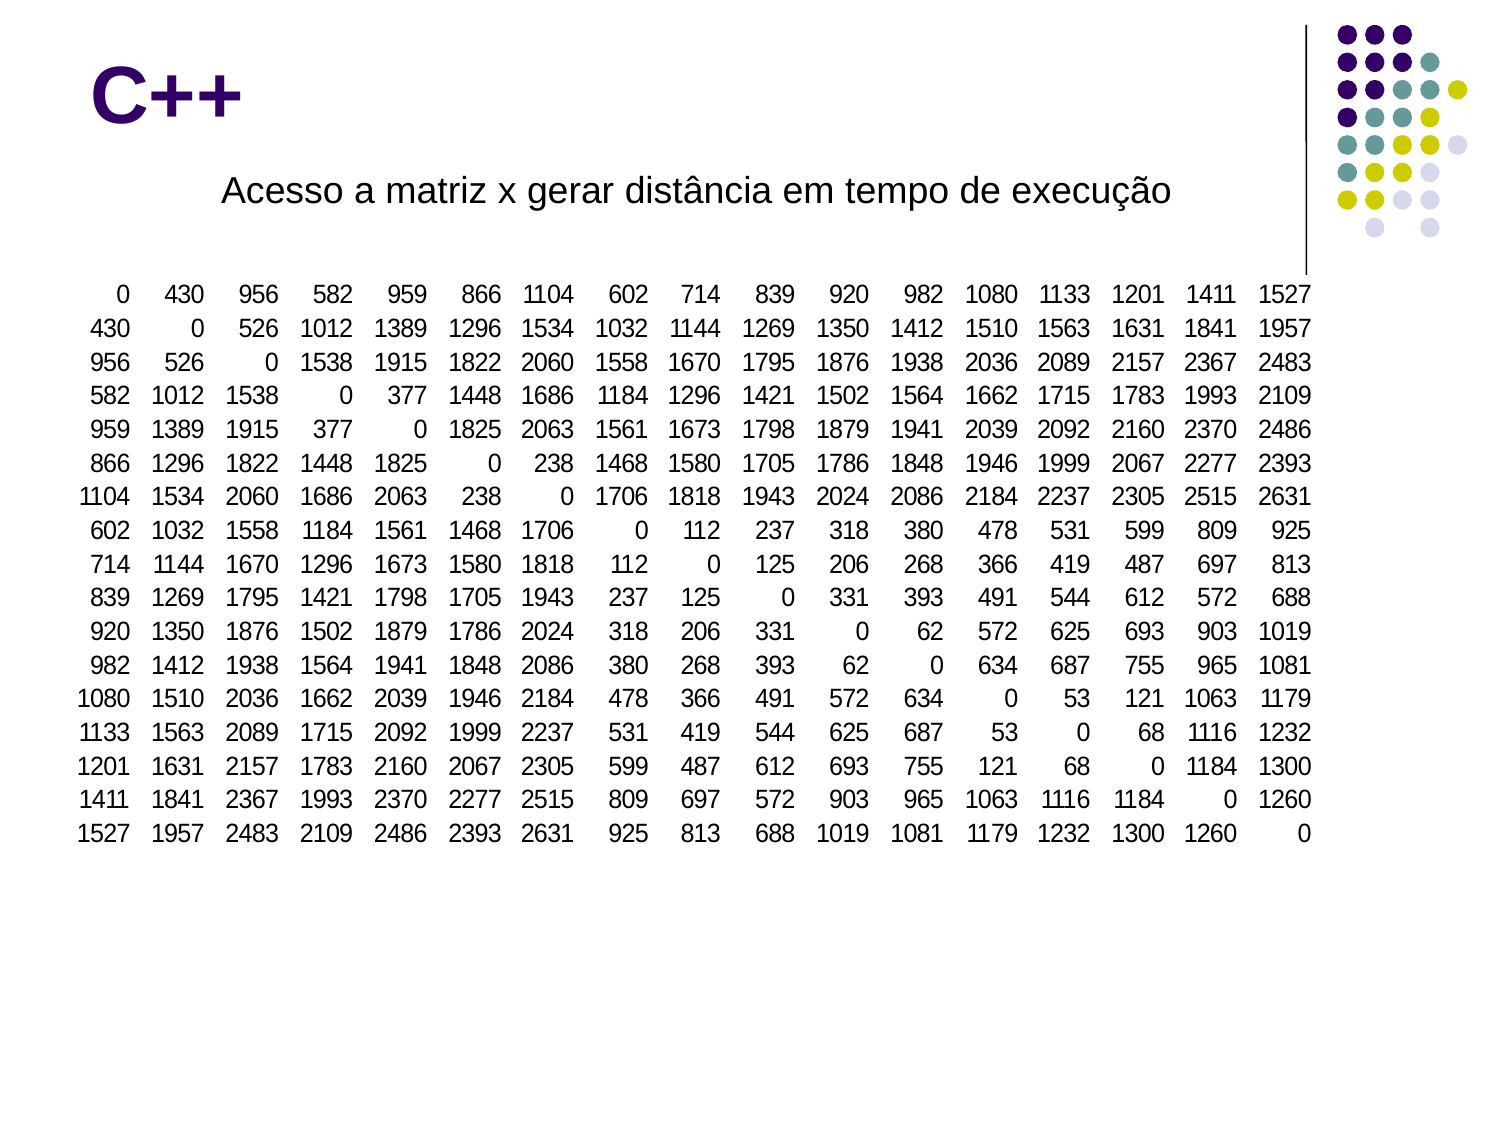

# C++
Acesso a matriz x gerar distância em tempo de execução